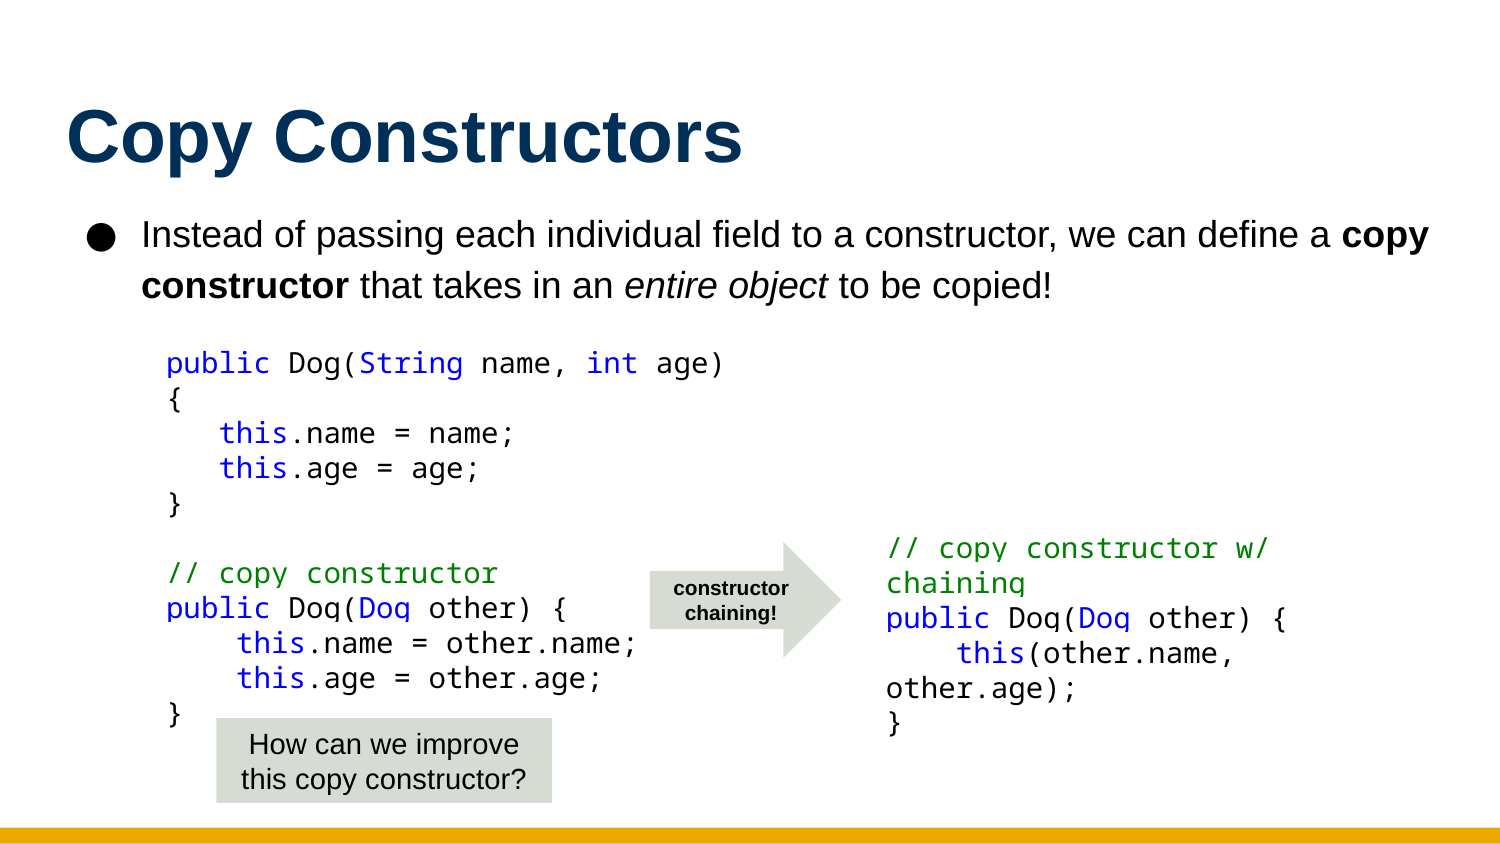

Copy Constructors
# Instead of passing each individual field to a constructor, we can define a copy constructor that takes in an entire object to be copied!
public Dog(String name, int age) {
 this.name = name;
 this.age = age;
}
// copy constructor
public Dog(Dog other) {
 this.name = other.name;
 this.age = other.age;
}
// copy constructor w/ chaining
public Dog(Dog other) {
 this(other.name, other.age);
}
constructor chaining!
How can we improve this copy constructor?